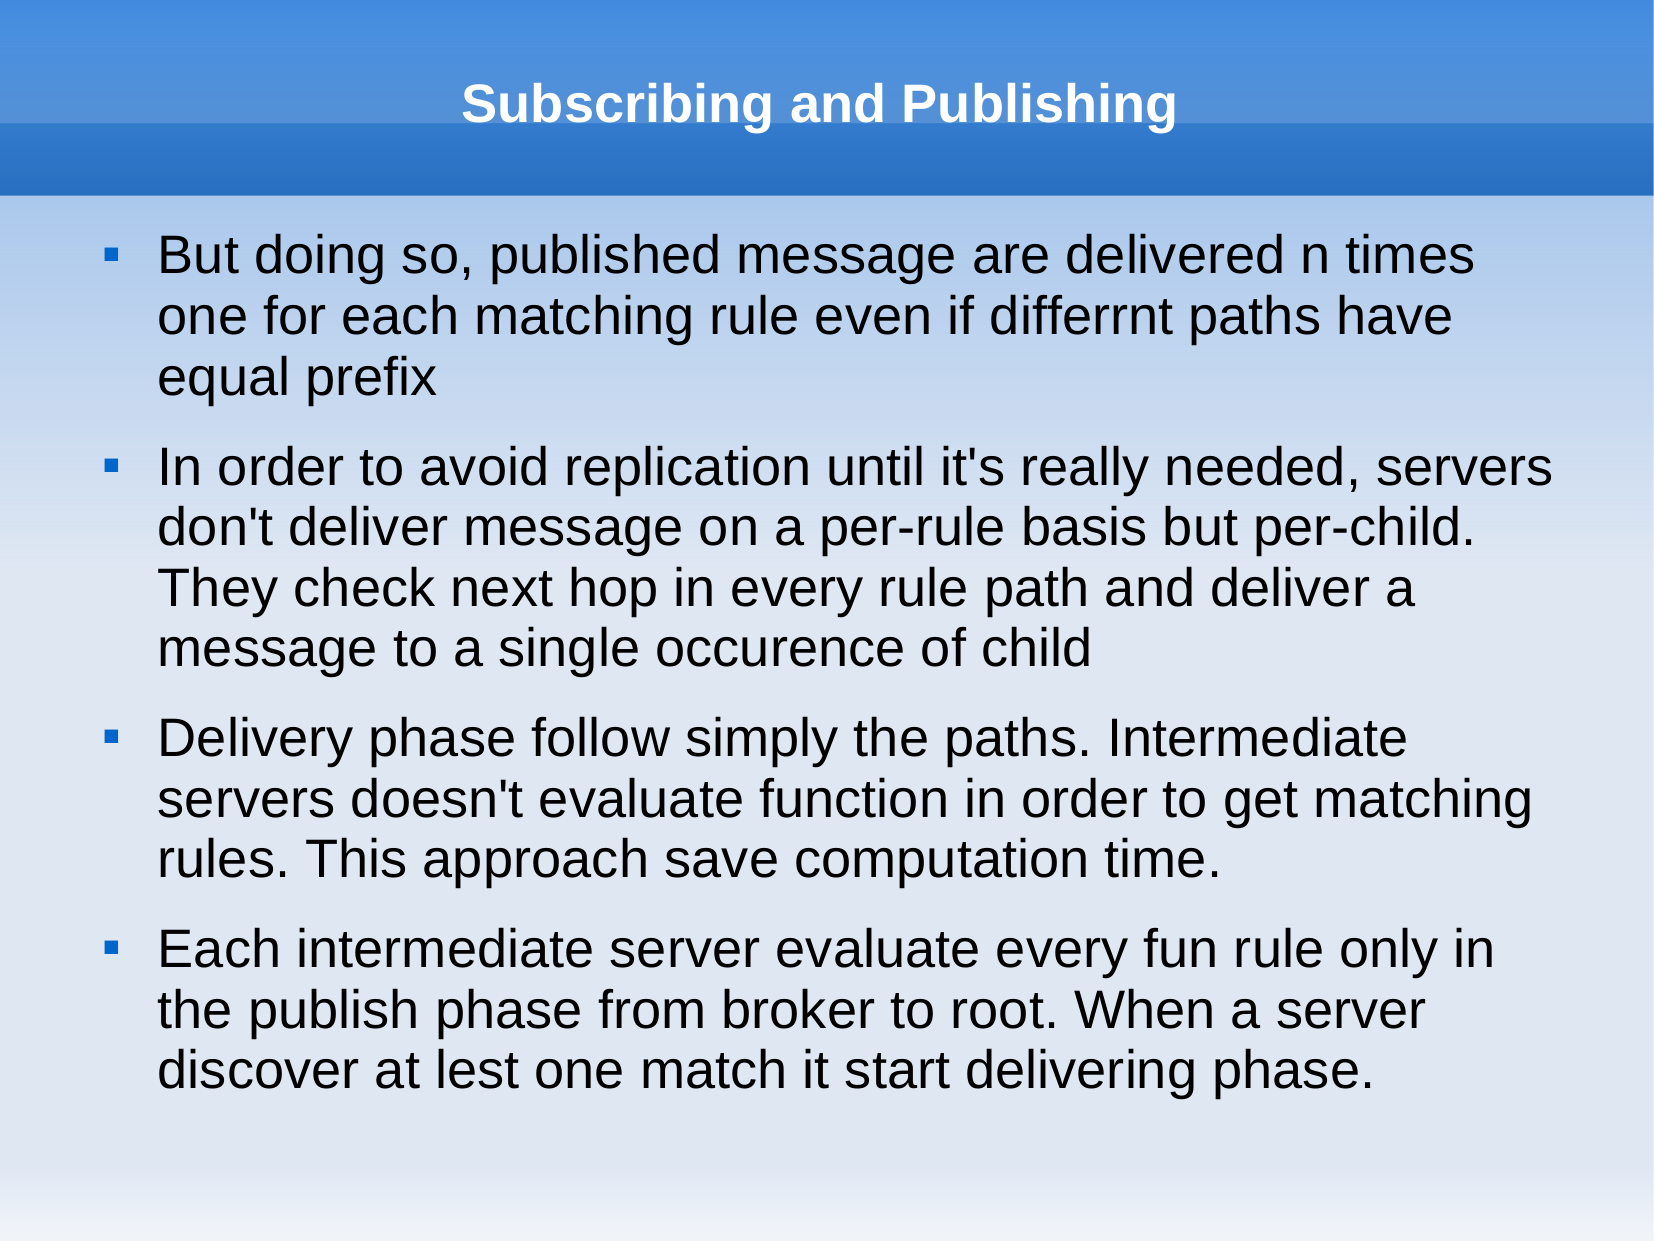

# Subscribing and Publishing
But doing so, published message are delivered n times one for each matching rule even if differrnt paths have equal prefix
In order to avoid replication until it's really needed, servers don't deliver message on a per-rule basis but per-child. They check next hop in every rule path and deliver a message to a single occurence of child
Delivery phase follow simply the paths. Intermediate servers doesn't evaluate function in order to get matching rules. This approach save computation time.
Each intermediate server evaluate every fun rule only in the publish phase from broker to root. When a server discover at lest one match it start delivering phase.